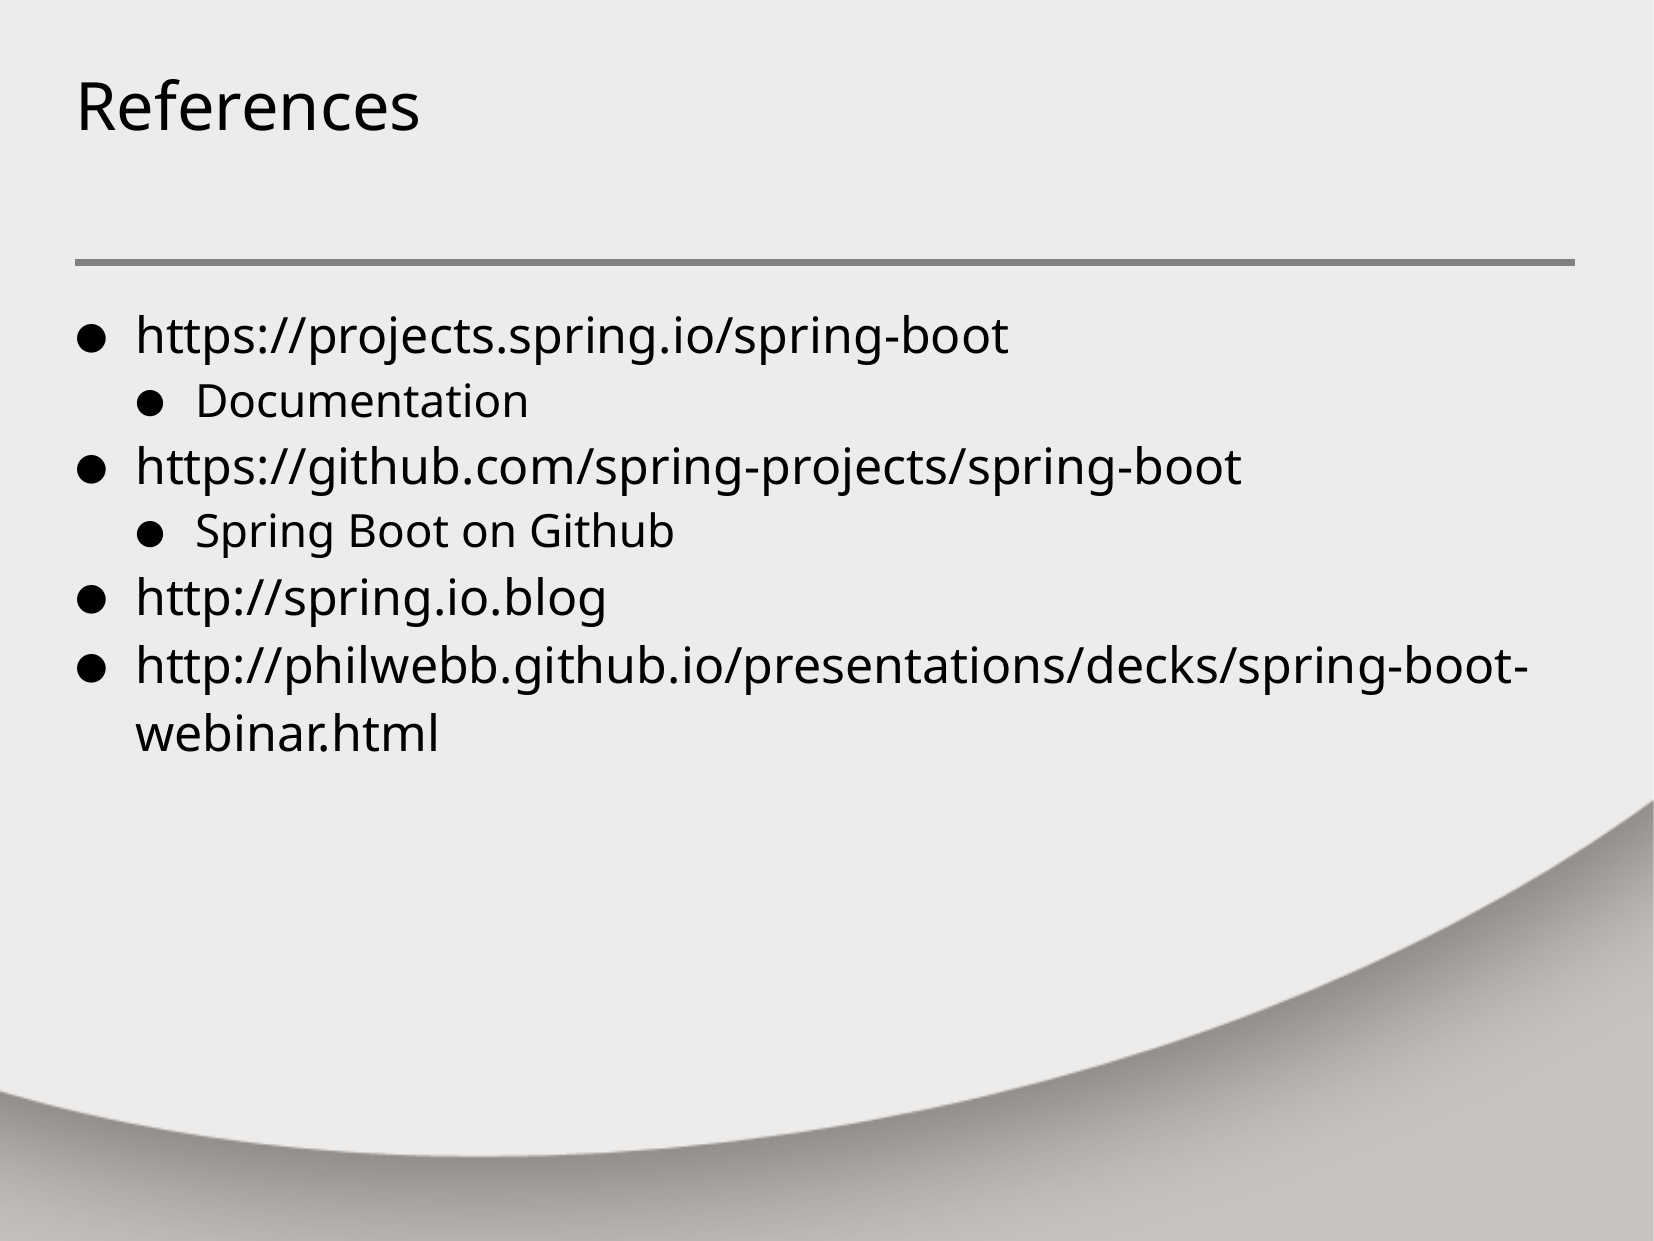

# References
https://projects.spring.io/spring-boot
Documentation
https://github.com/spring-projects/spring-boot
Spring Boot on Github
http://spring.io.blog
http://philwebb.github.io/presentations/decks/spring-boot-webinar.html